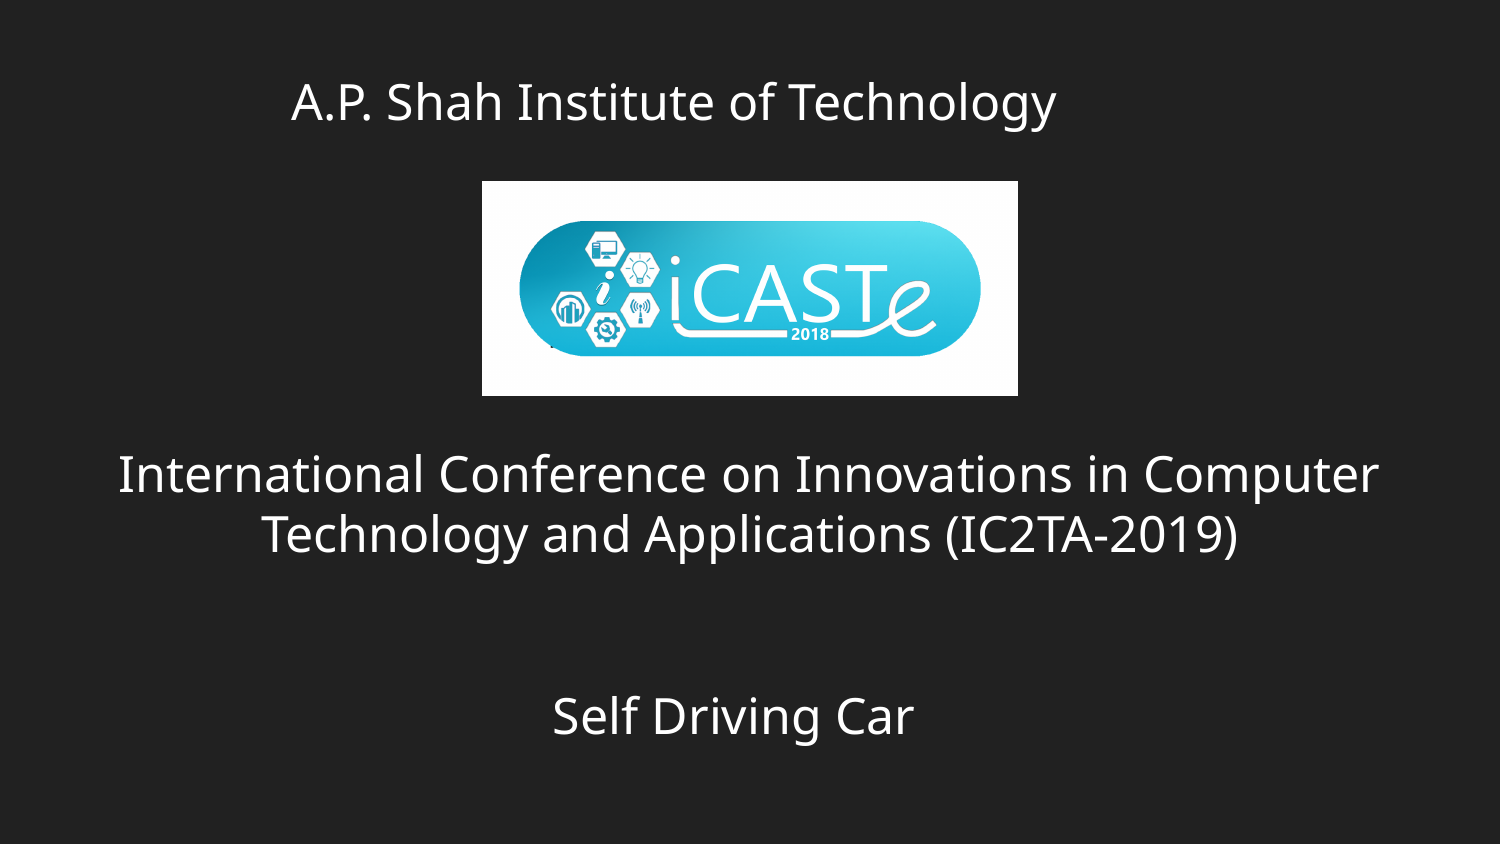

A.P. Shah Institute of Technology
International Conference on Innovations in Computer Technology and Applications (IC2TA-2019)
Self Driving Car